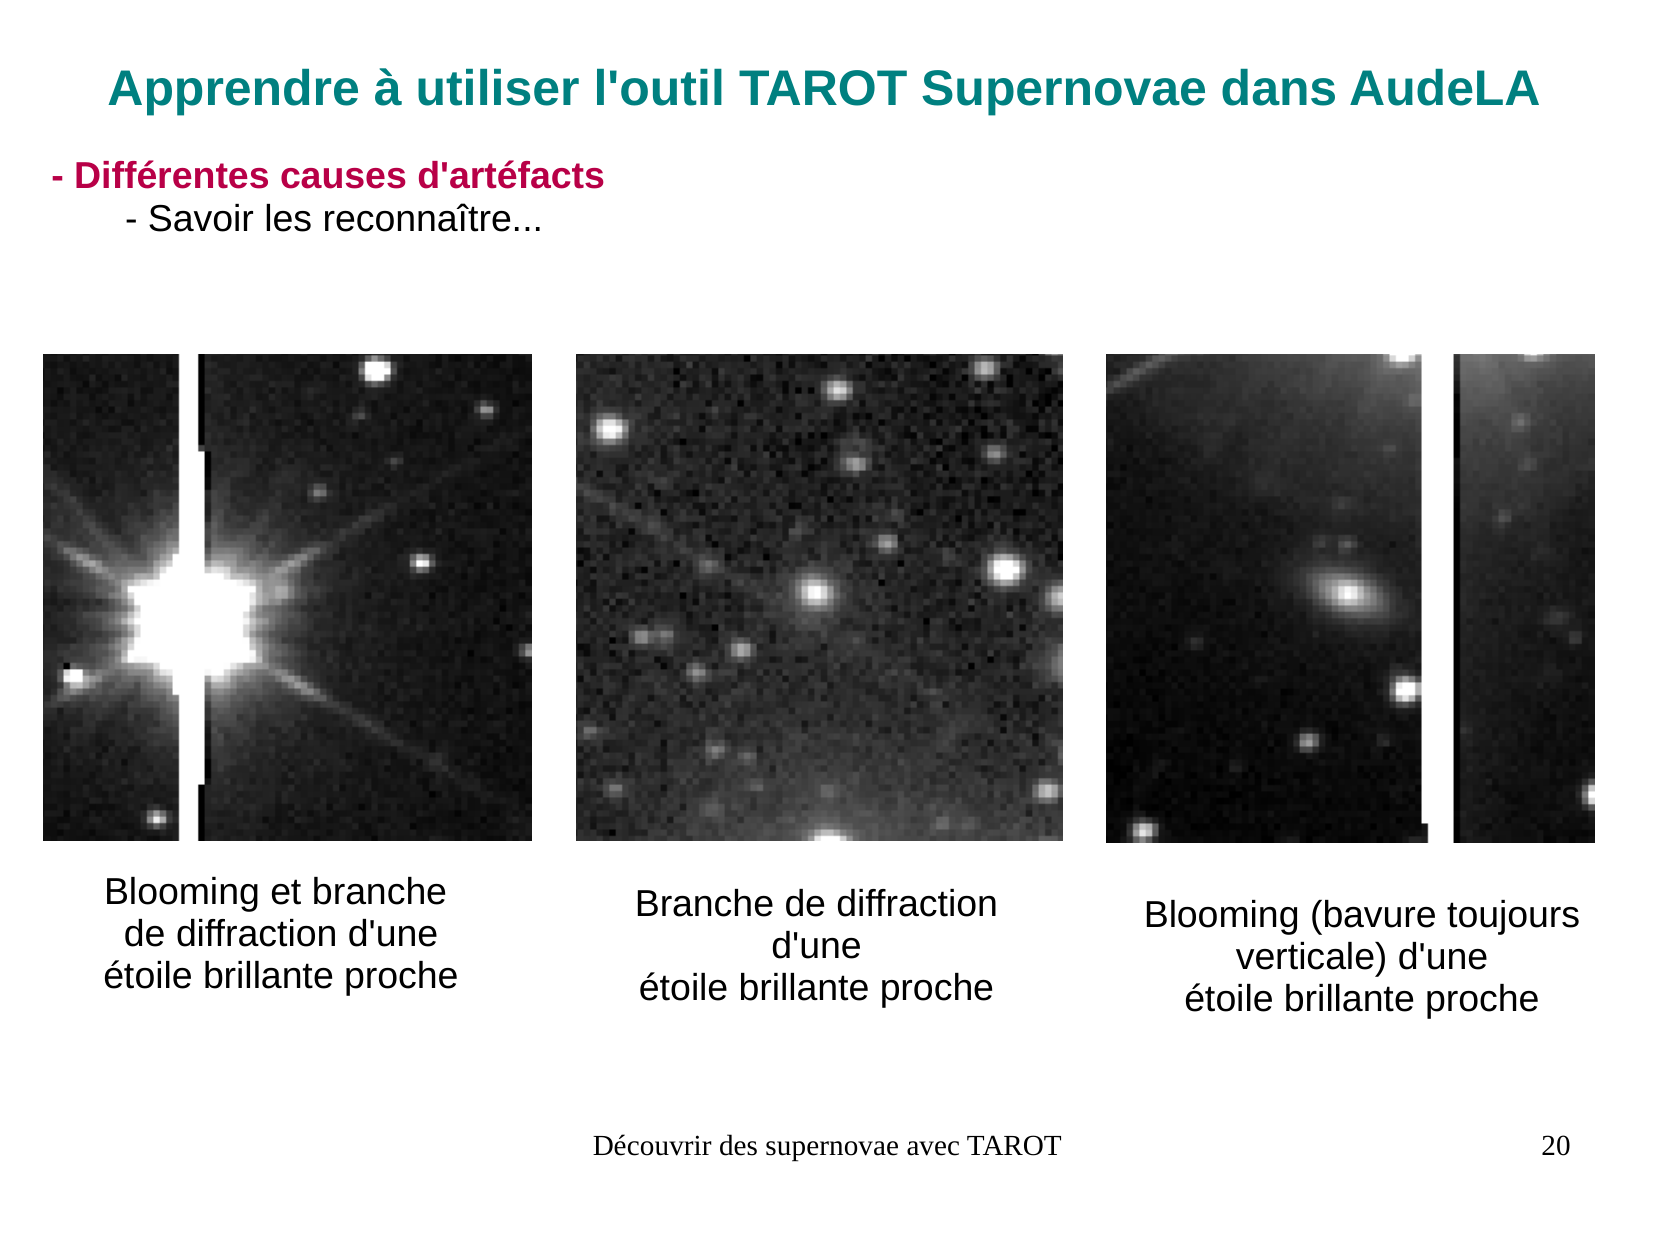

Apprendre à utiliser l'outil TAROT Supernovae dans AudeLA
- Différentes causes d'artéfacts
	- Savoir les reconnaître...
Blooming et branche
de diffraction d'une
étoile brillante proche
Branche de diffraction
d'une
étoile brillante proche
Blooming (bavure toujours
verticale) d'une
étoile brillante proche
Découvrir des supernovae avec TAROT
20